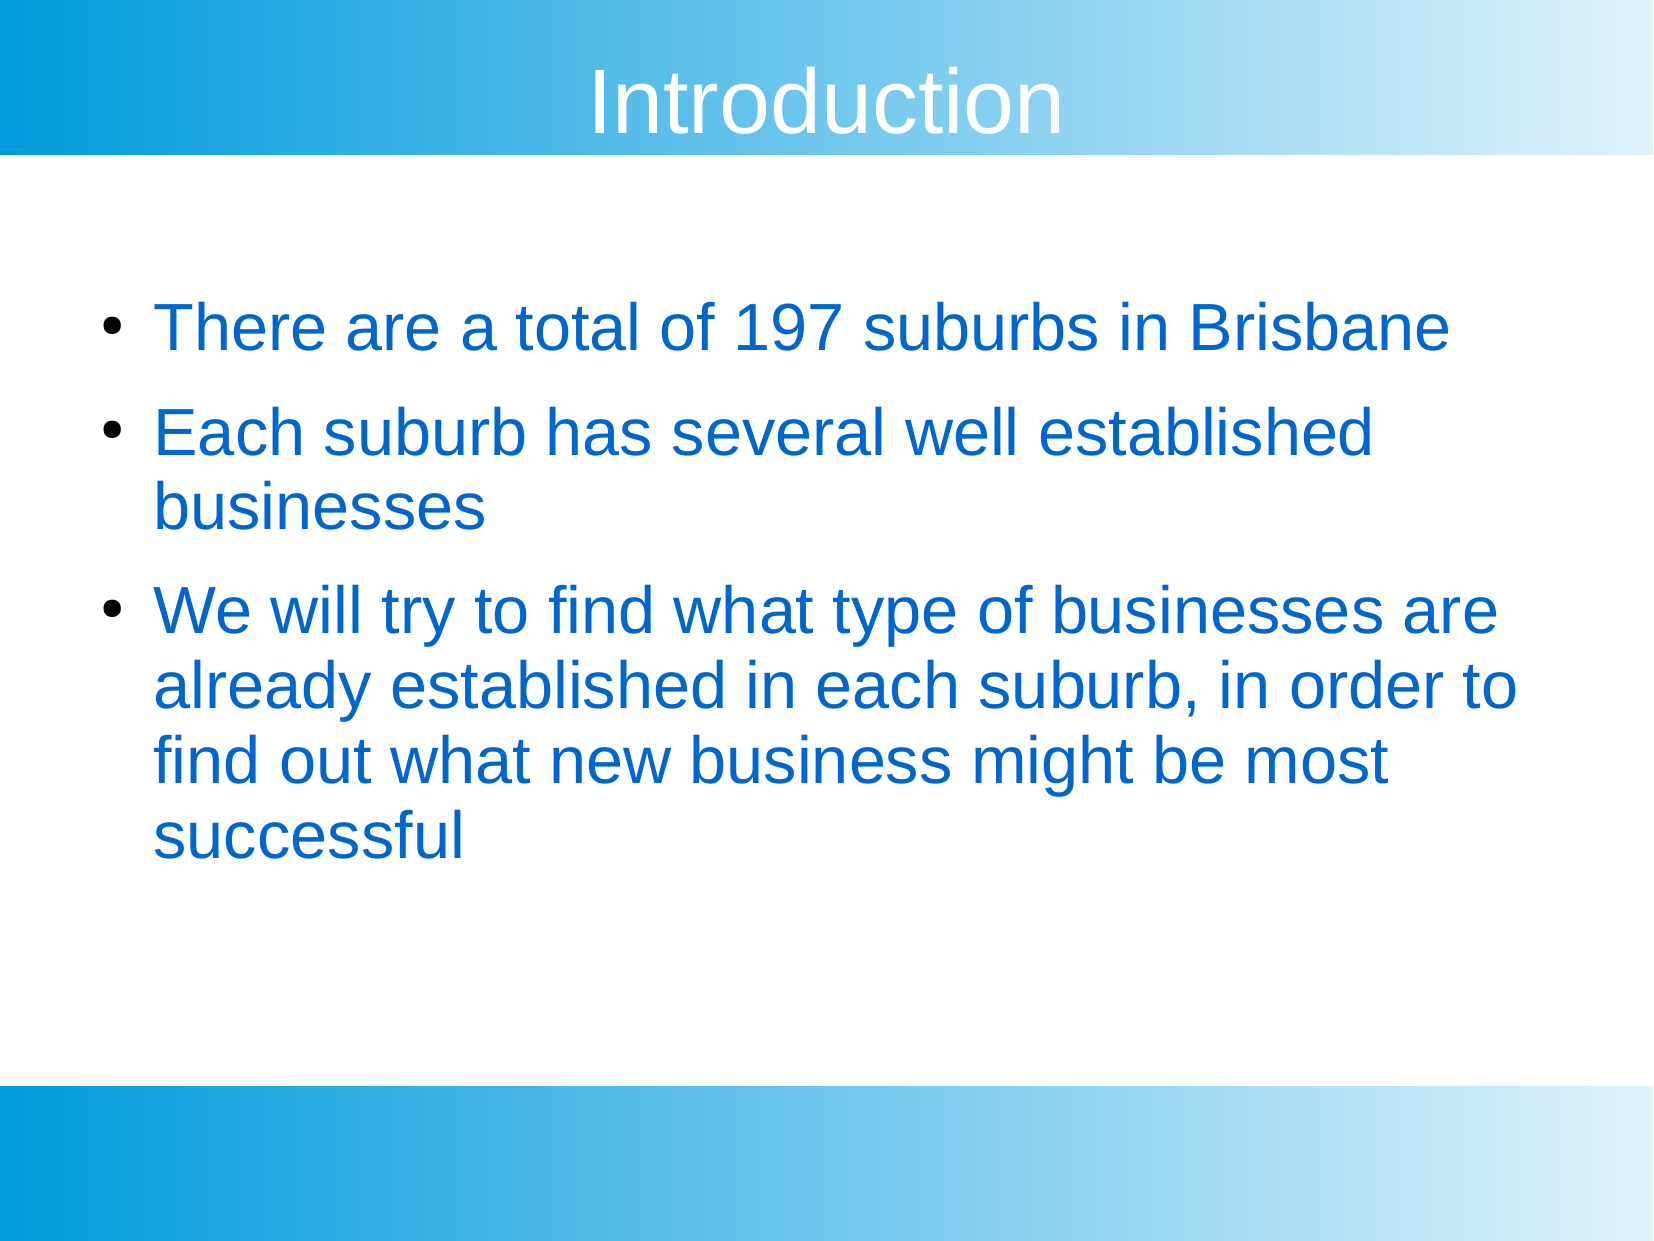

# Introduction
There are a total of 197 suburbs in Brisbane
Each suburb has several well established businesses
We will try to find what type of businesses are already established in each suburb, in order to find out what new business might be most successful